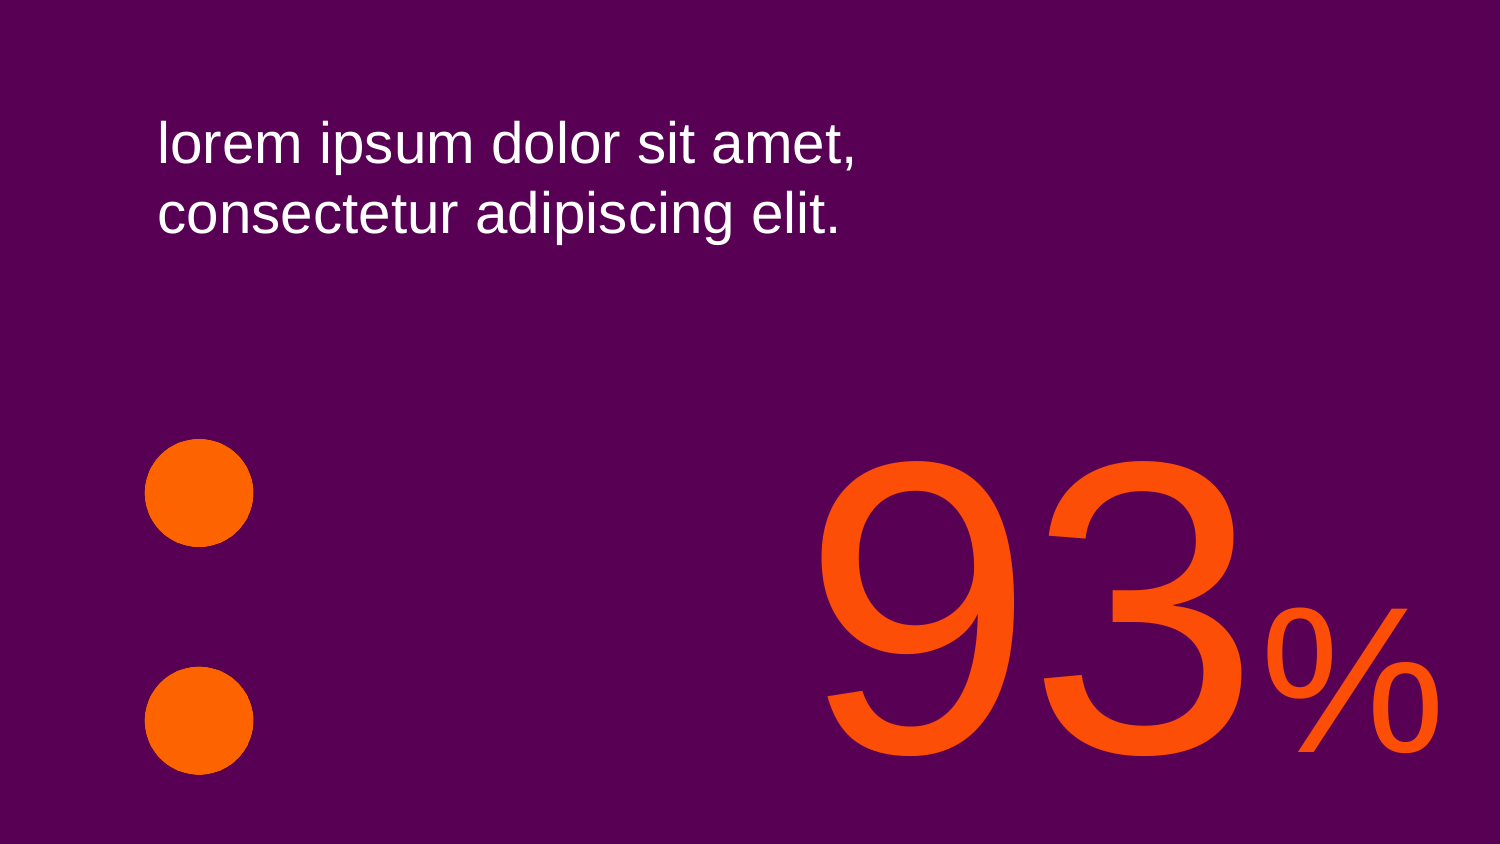

# 93%
lorem ipsum dolor sit amet, consectetur adipiscing elit.